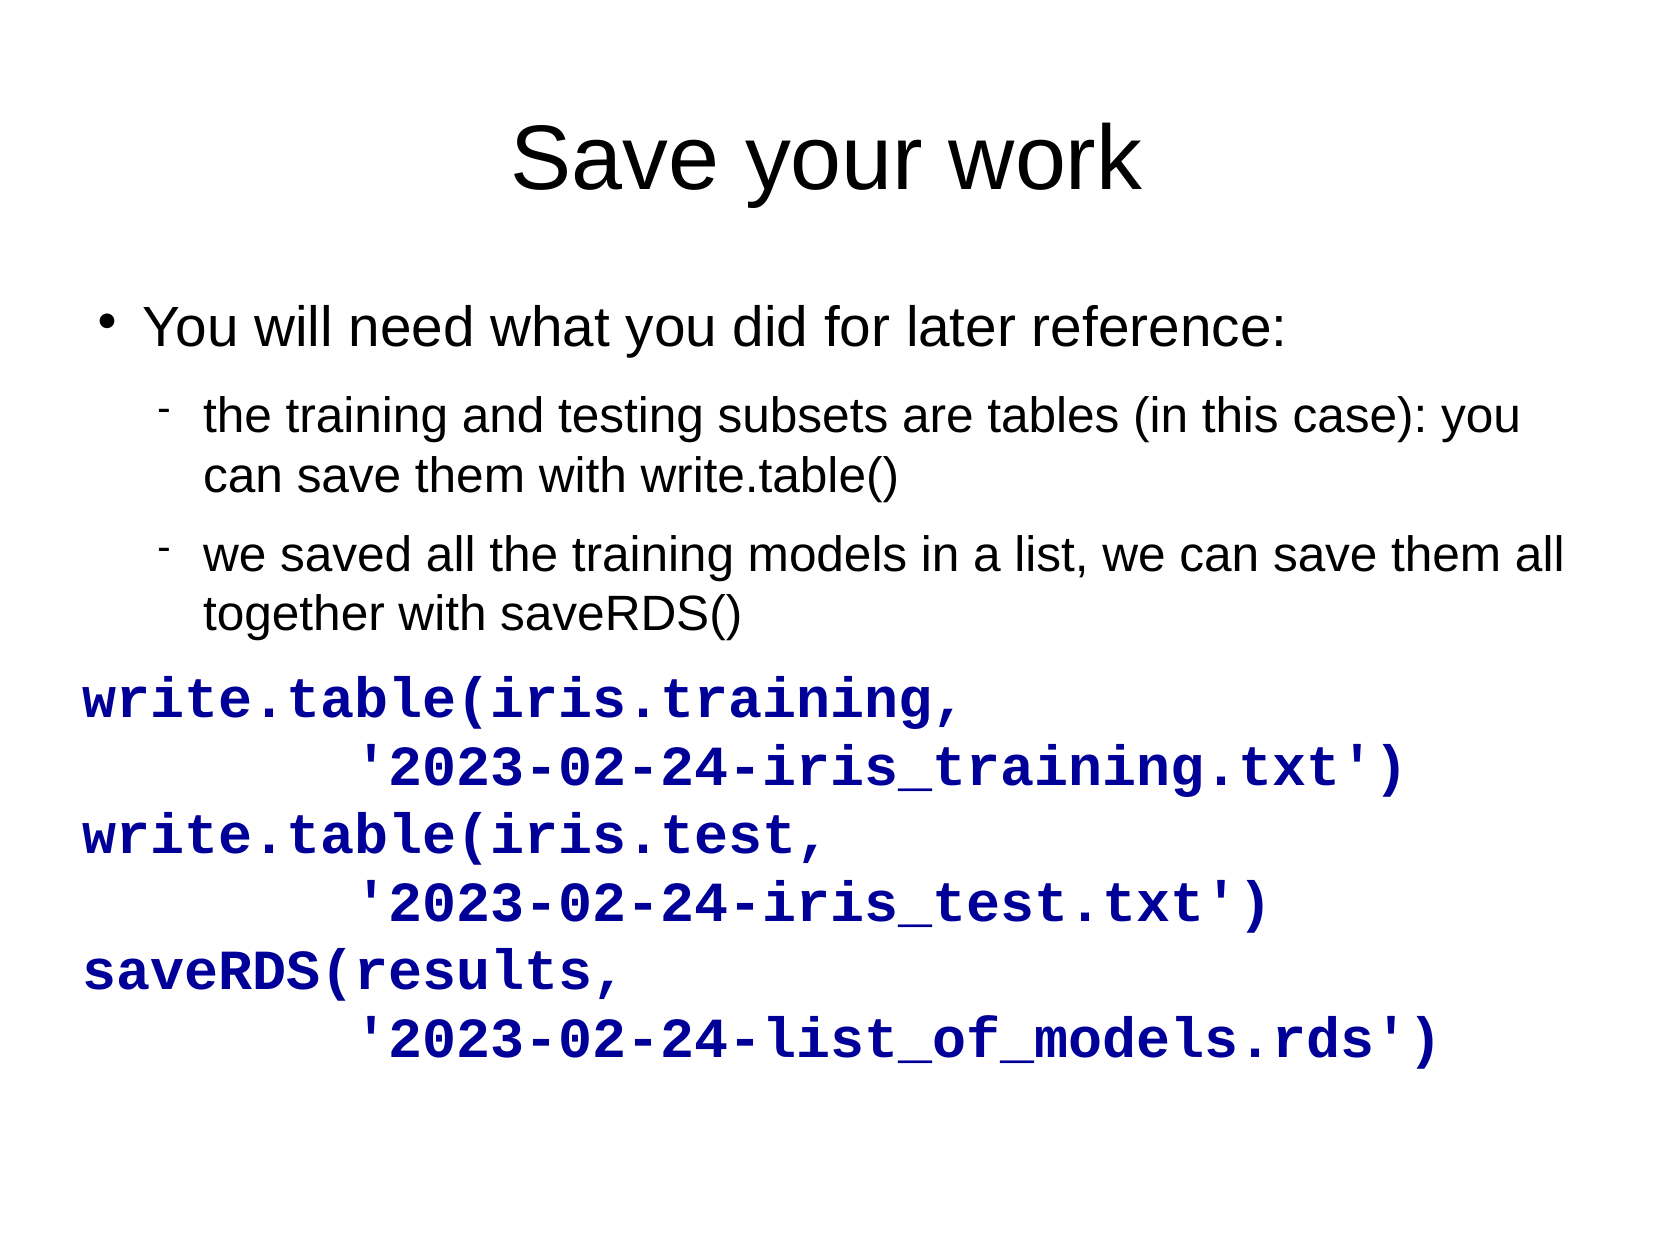

Save your work
You will need what you did for later reference:
the training and testing subsets are tables (in this case): you can save them with write.table()
we saved all the training models in a list, we can save them all together with saveRDS()
write.table(iris.training,
 '2023-02-24-iris_training.txt')
write.table(iris.test,
 '2023-02-24-iris_test.txt')
saveRDS(results,
 '2023-02-24-list_of_models.rds')